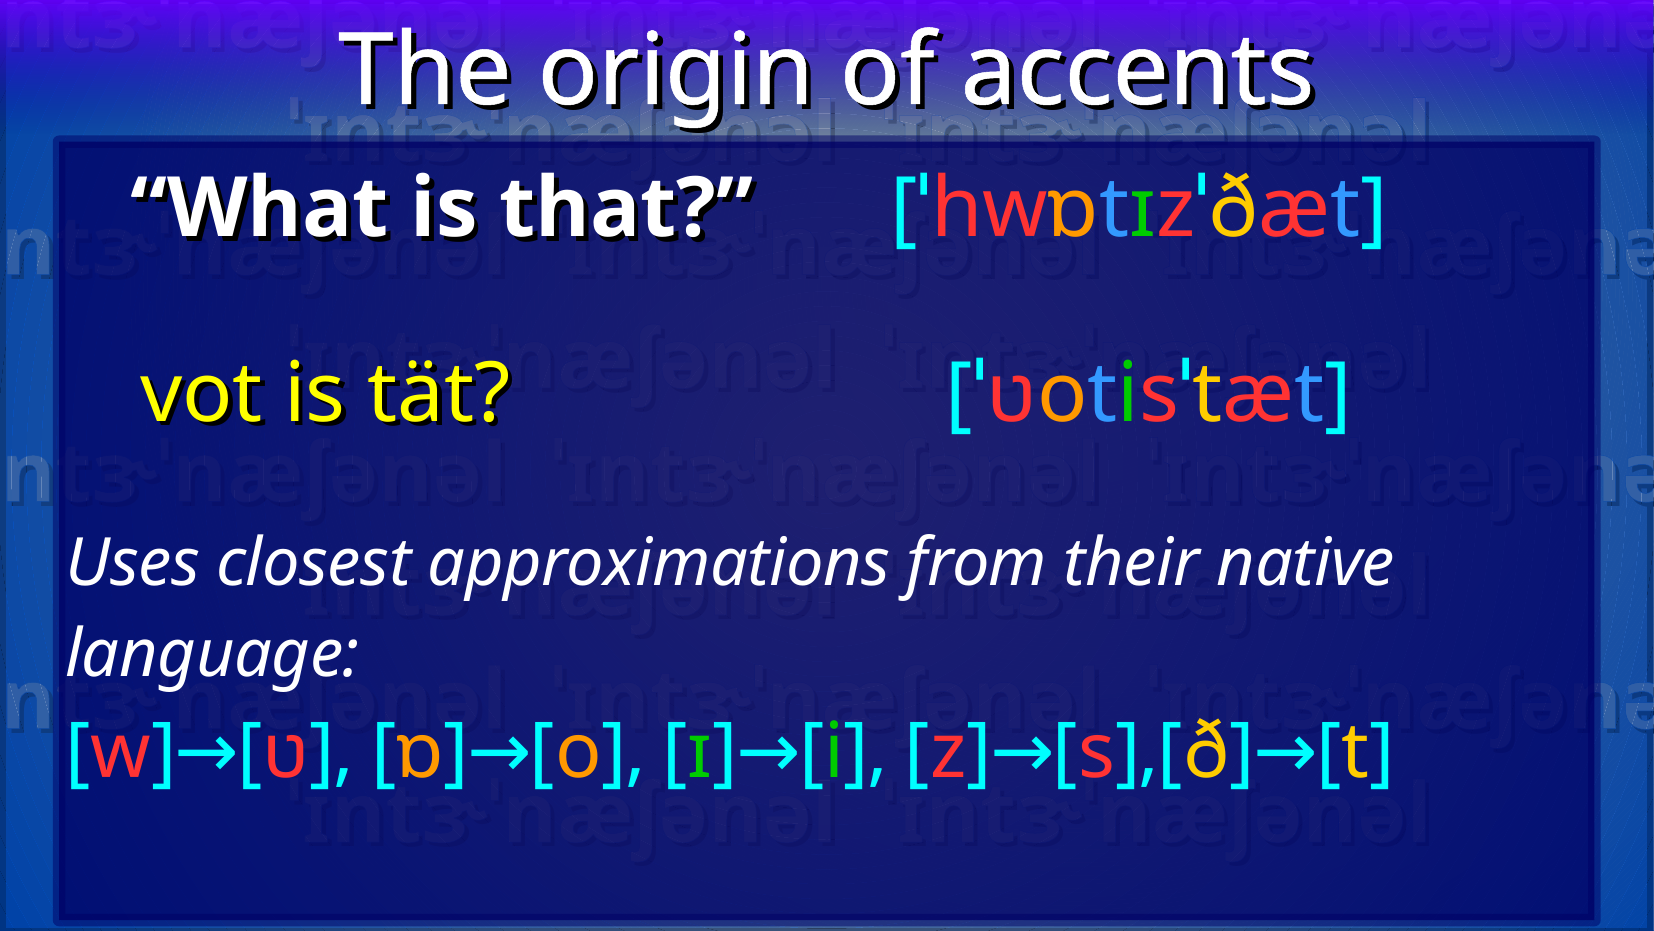

# The origin of accents
ˈɪntɝˈnæʃənəl ˈɪntɝˈnæʃənəl ˈɪntɝˈnæʃənəl
 ˈɪntɝˈnæʃənəl ˈɪntɝˈnæʃənəl
ˈɪntɝˈnæʃənəl ˈɪntɝˈnæʃənəl ˈɪntɝˈnæʃənəl
 ˈɪntɝˈnæʃənəl ˈɪntɝˈnæʃənəl
ˈɪntɝˈnæʃənəl ˈɪntɝˈnæʃənəl ˈɪntɝˈnæʃənəl
 ˈɪntɝˈnæʃənəl ˈɪntɝˈnæʃənəl
ˈɪntɝˈnæʃənəl ˈɪntɝˈnæʃənəl ˈɪntɝˈnæʃənəl
 ˈɪntɝˈnæʃənəl ˈɪntɝˈnæʃənəl
 “What is that?”		[ˈhwɒtɪzˈðæt]
	vot is tät?					 [ˈʋotisˈtæt]
Uses closest approximations from their native language:
[w]→[ʋ], [ɒ]→[o], [ɪ]→[i], [z]→[s],[ð]→[t]